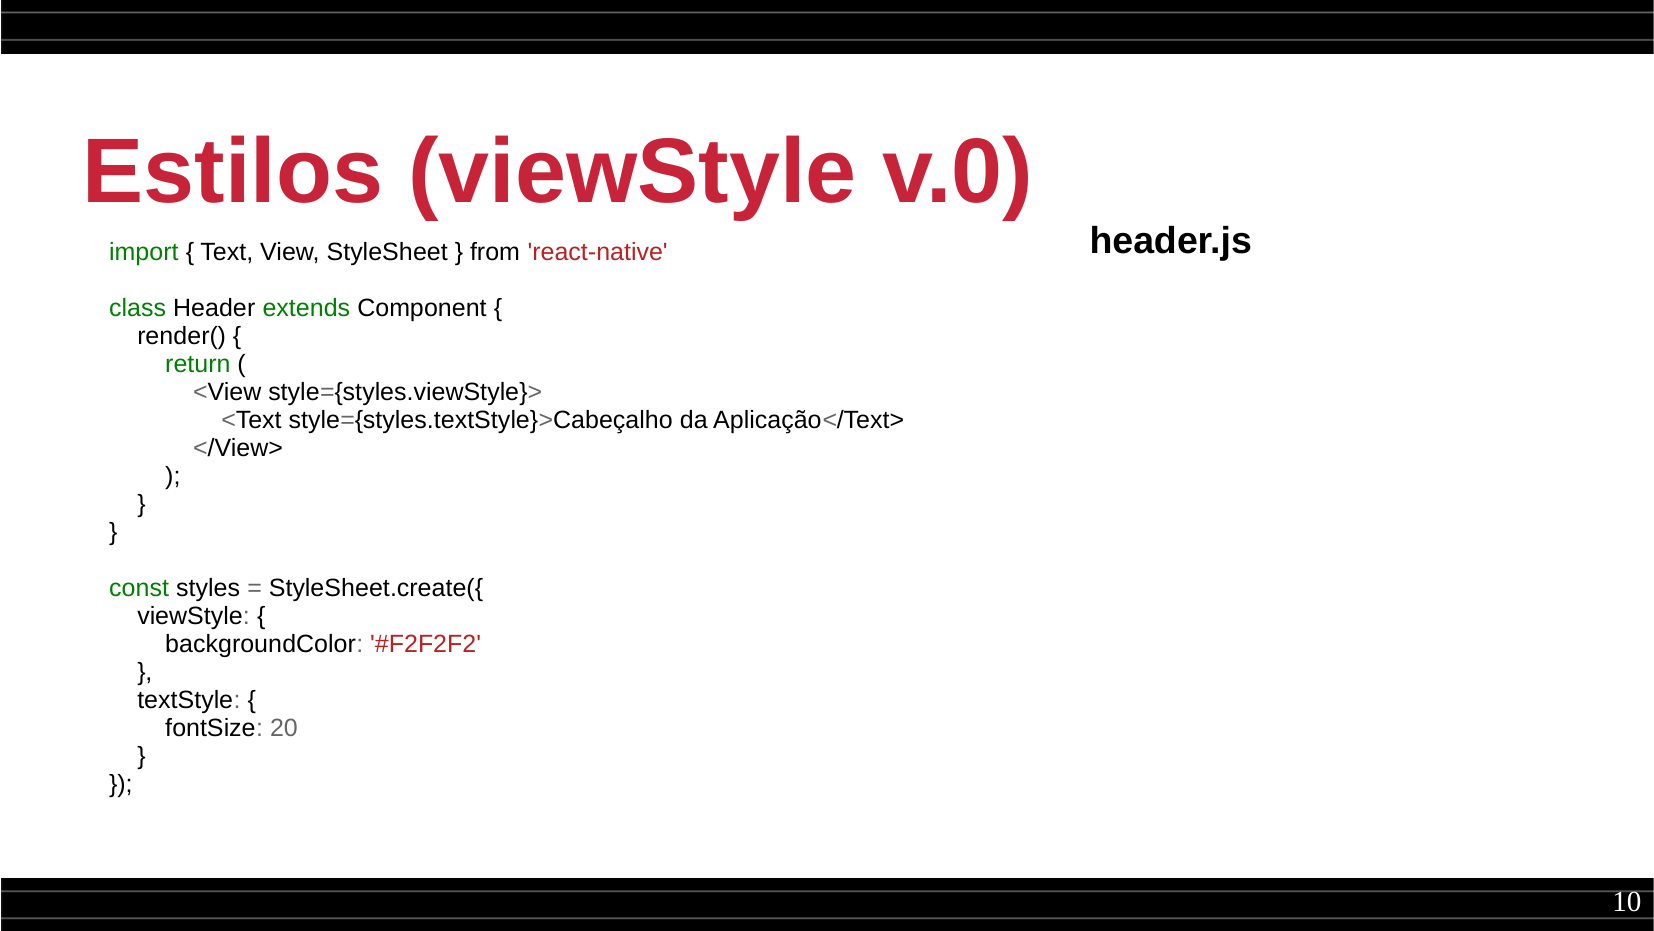

# Estilos (viewStyle v.0)
header.js
import { Text, View, StyleSheet } from 'react-native'
class Header extends Component {
 render() {
 return (
 <View style={styles.viewStyle}>
 <Text style={styles.textStyle}>Cabeçalho da Aplicação</Text>
 </View>
 );
 }
}
const styles = StyleSheet.create({
 viewStyle: {
 backgroundColor: '#F2F2F2'
 },
 textStyle: {
 fontSize: 20
 }
});